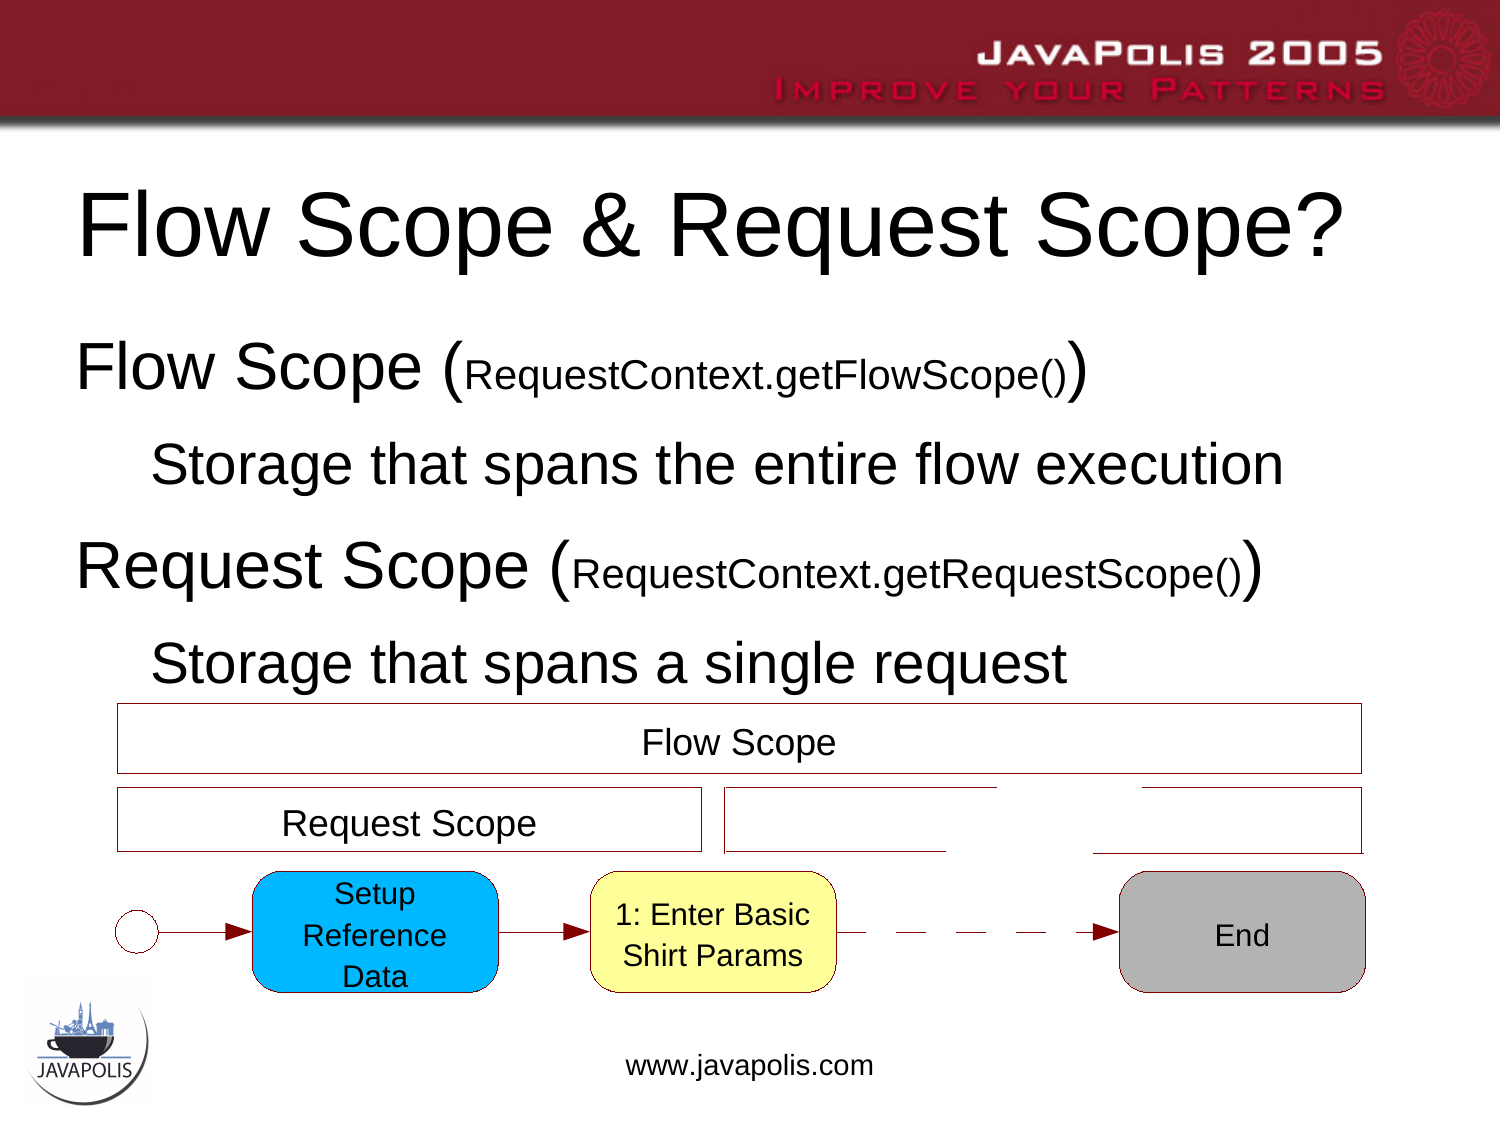

# Flow Scope & Request Scope?
Flow Scope (RequestContext.getFlowScope())
Storage that spans the entire flow execution
Request Scope (RequestContext.getRequestScope())
Storage that spans a single request
Flow Scope
Request Scope
Setup
Reference
Data
1: Enter Basic
Shirt Params
End